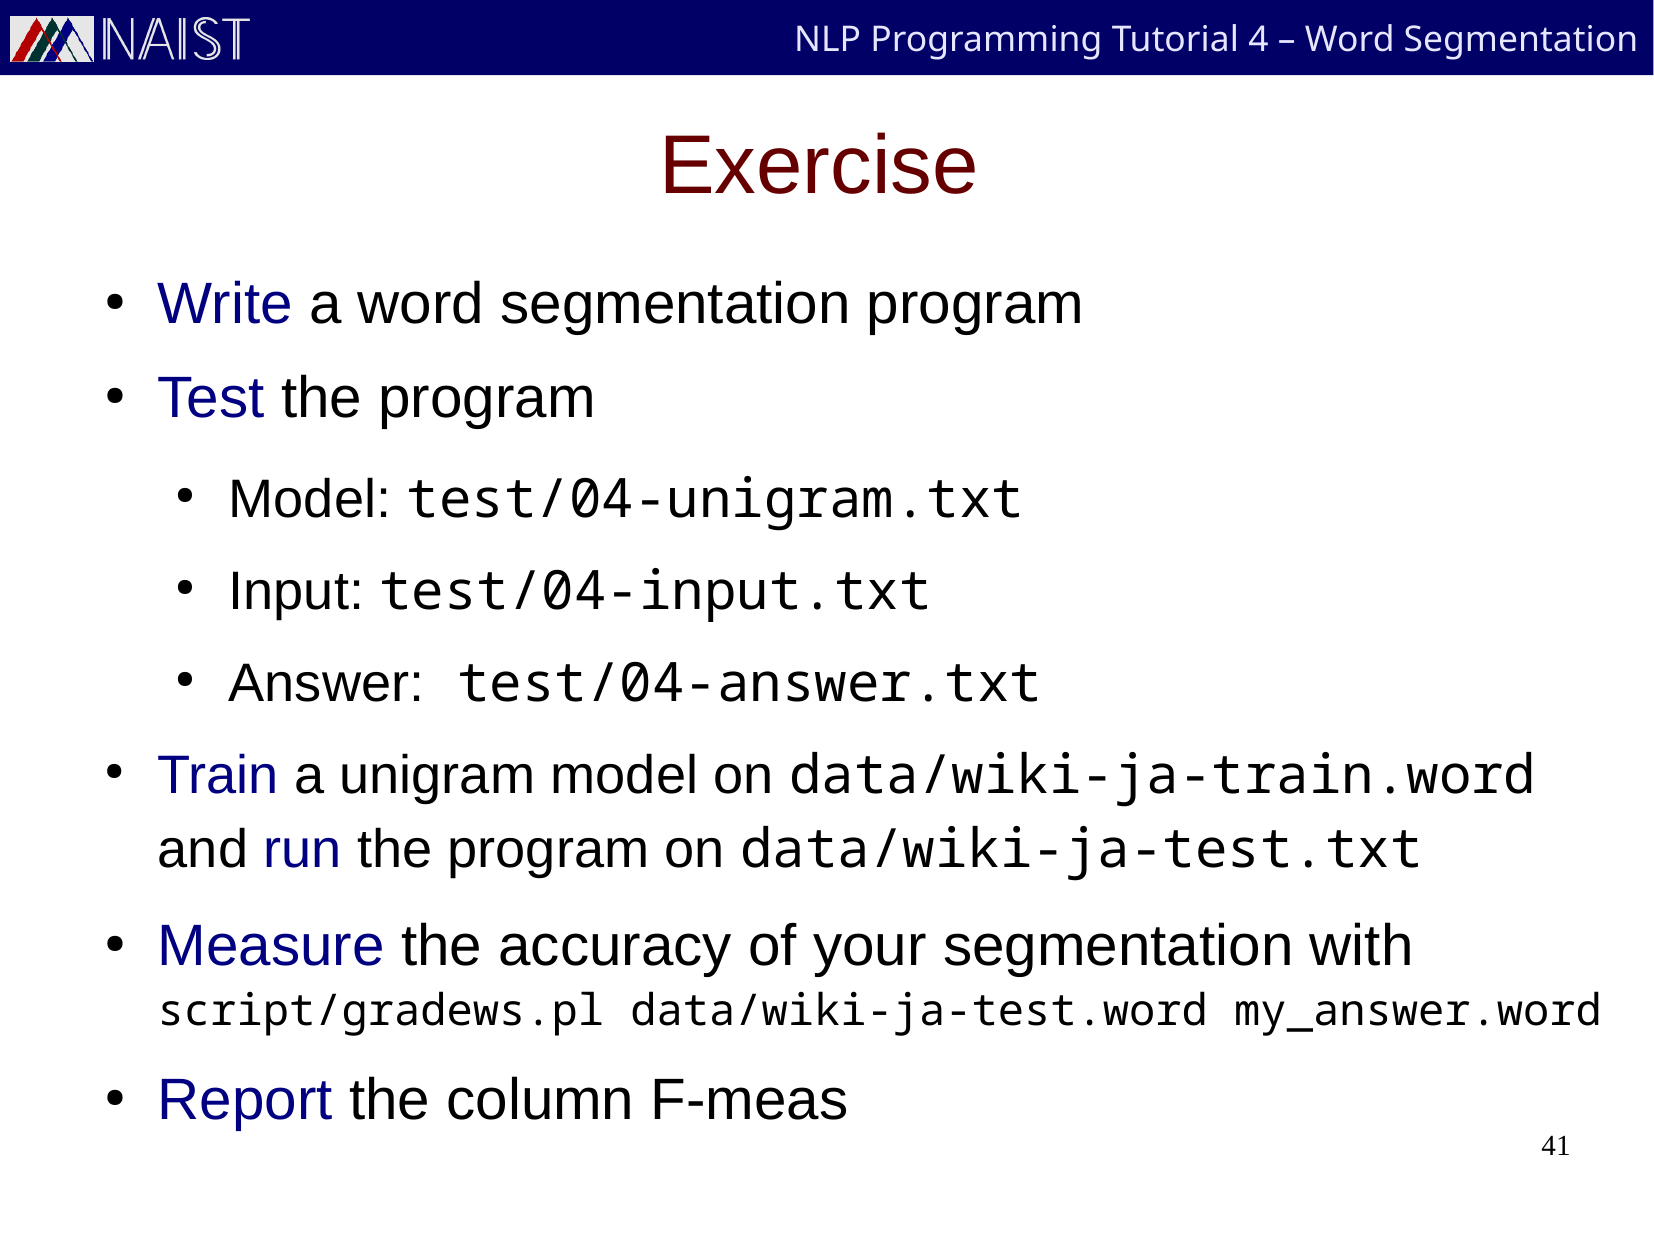

# Exercise
Write a word segmentation program
Test the program
Model: test/04-unigram.txt
Input: test/04-input.txt
Answer: test/04-answer.txt
Train a unigram model on data/wiki-ja-train.word and run the program on data/wiki-ja-test.txt
Measure the accuracy of your segmentation with
script/gradews.pl data/wiki-ja-test.word my_answer.word
Report the column F-meas
41